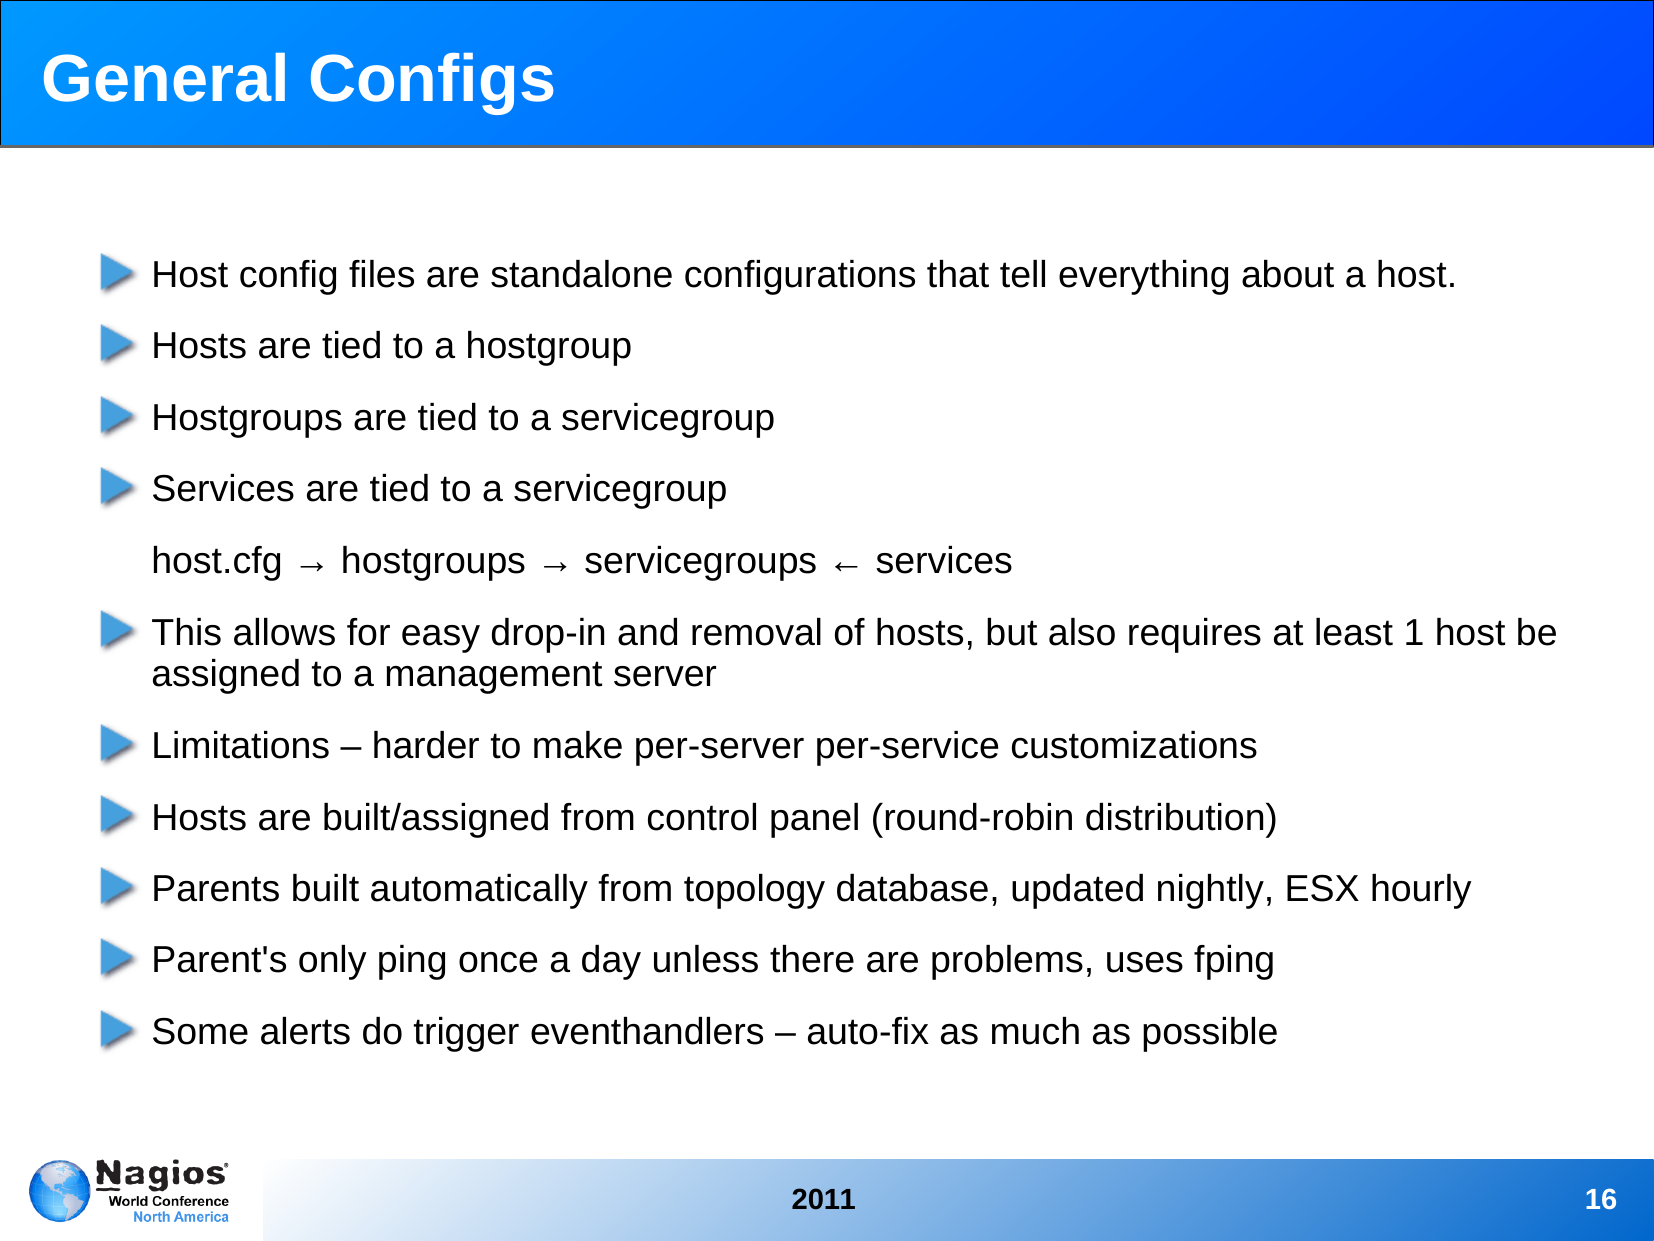

# General Configs
Host config files are standalone configurations that tell everything about a host.
Hosts are tied to a hostgroup
Hostgroups are tied to a servicegroup
Services are tied to a servicegroup
host.cfg → hostgroups → servicegroups ← services
This allows for easy drop-in and removal of hosts, but also requires at least 1 host be assigned to a management server
Limitations – harder to make per-server per-service customizations
Hosts are built/assigned from control panel (round-robin distribution)
Parents built automatically from topology database, updated nightly, ESX hourly
Parent's only ping once a day unless there are problems, uses fping
Some alerts do trigger eventhandlers – auto-fix as much as possible
2011
16